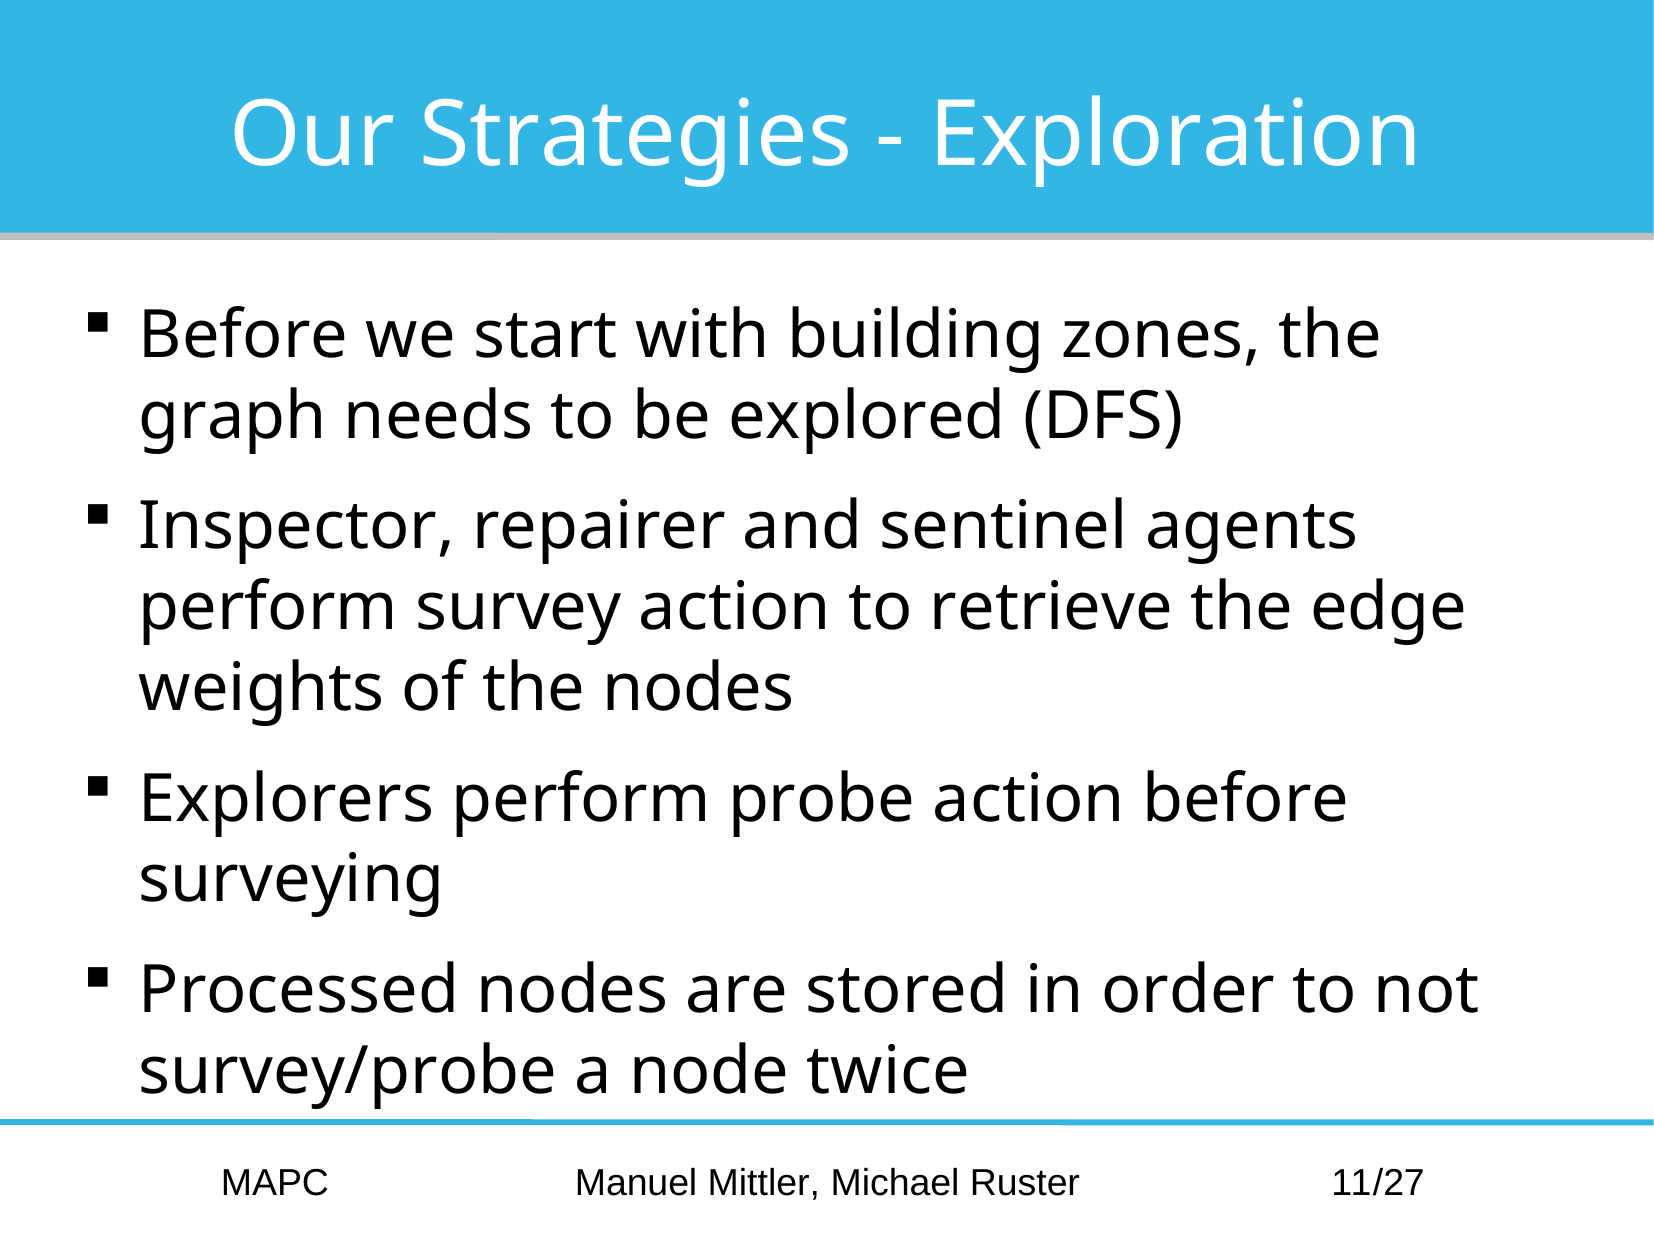

# Our Strategies - Exploration
Before we start with building zones, the graph needs to be explored (DFS)
Inspector, repairer and sentinel agents perform survey action to retrieve the edge weights of the nodes
Explorers perform probe action before surveying
Processed nodes are stored in order to not survey/probe a node twice
11